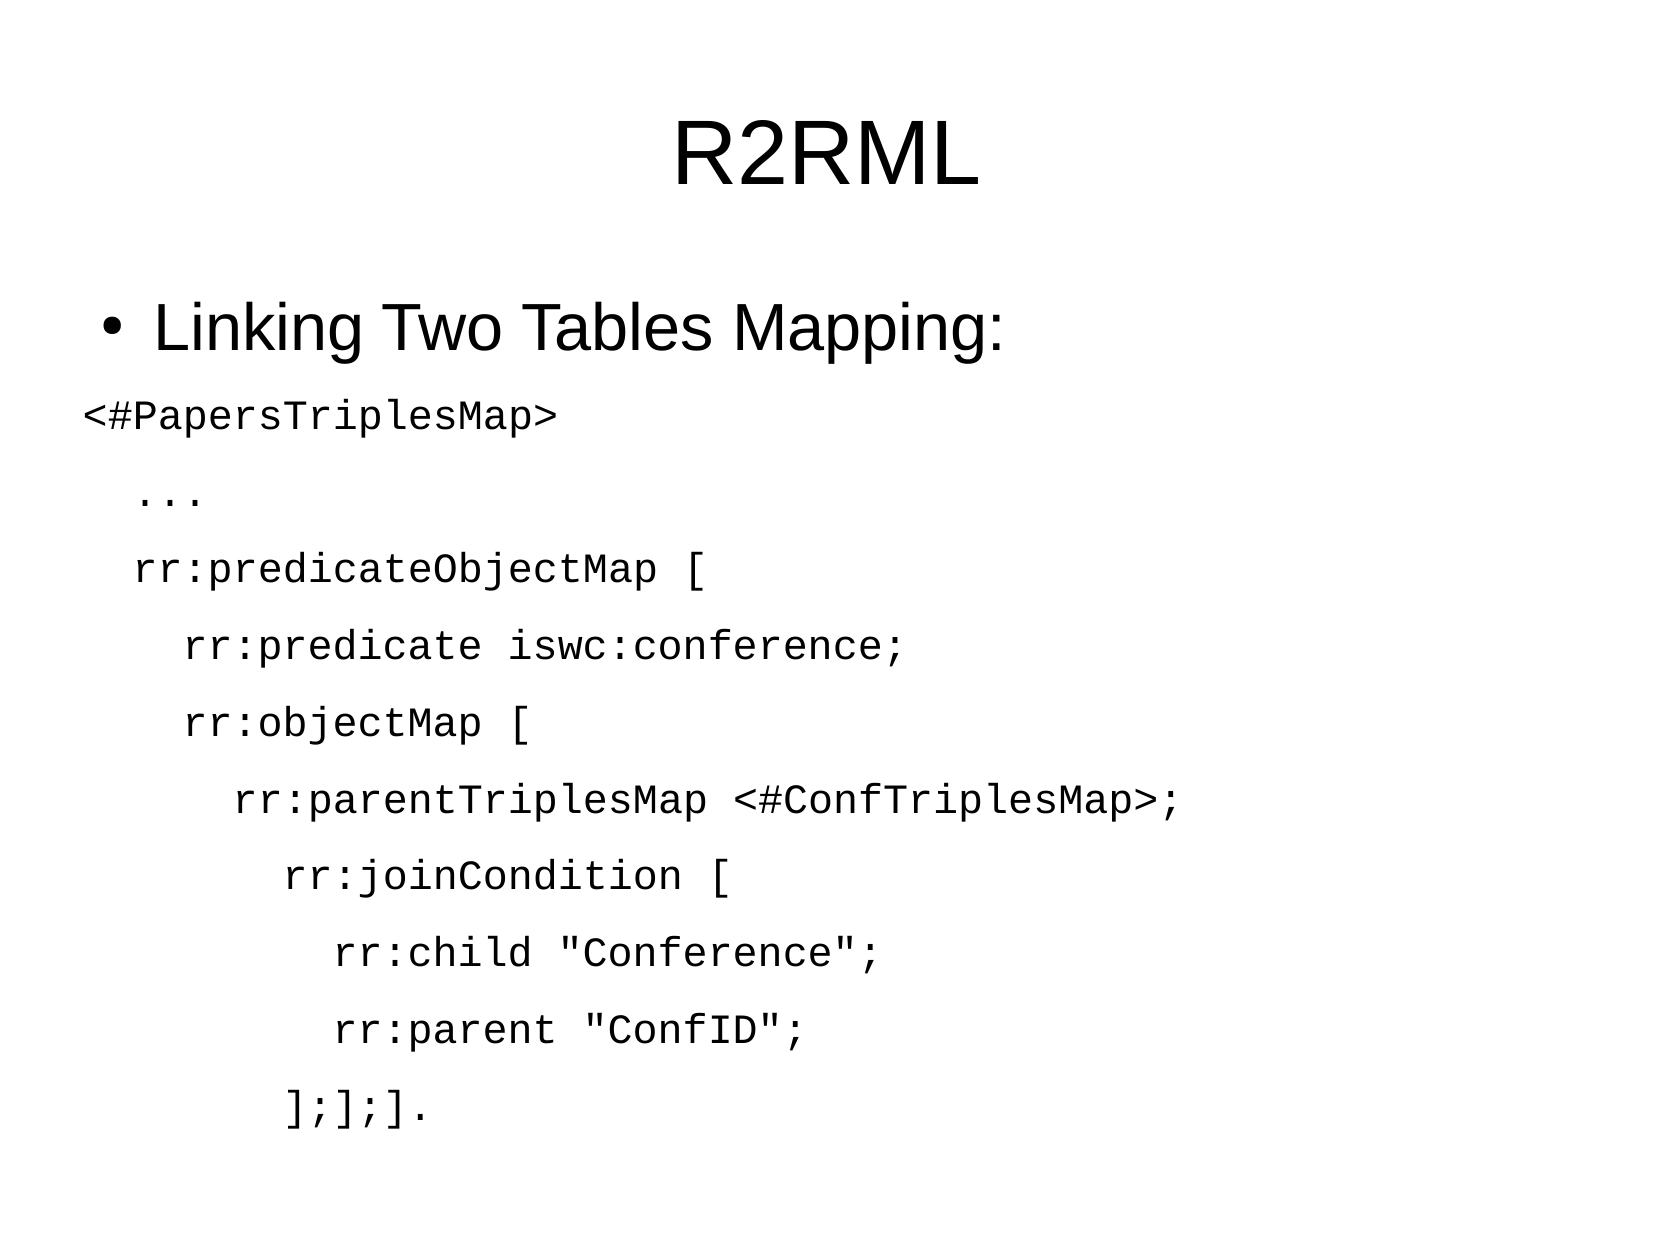

# R2RML
Linking Two Tables Mapping:
<#PapersTriplesMap>
 ...
 rr:predicateObjectMap [
 rr:predicate iswc:conference;
 rr:objectMap [
 rr:parentTriplesMap <#ConfTriplesMap>;
 rr:joinCondition [
 rr:child "Conference";
 rr:parent "ConfID";
 ];];].